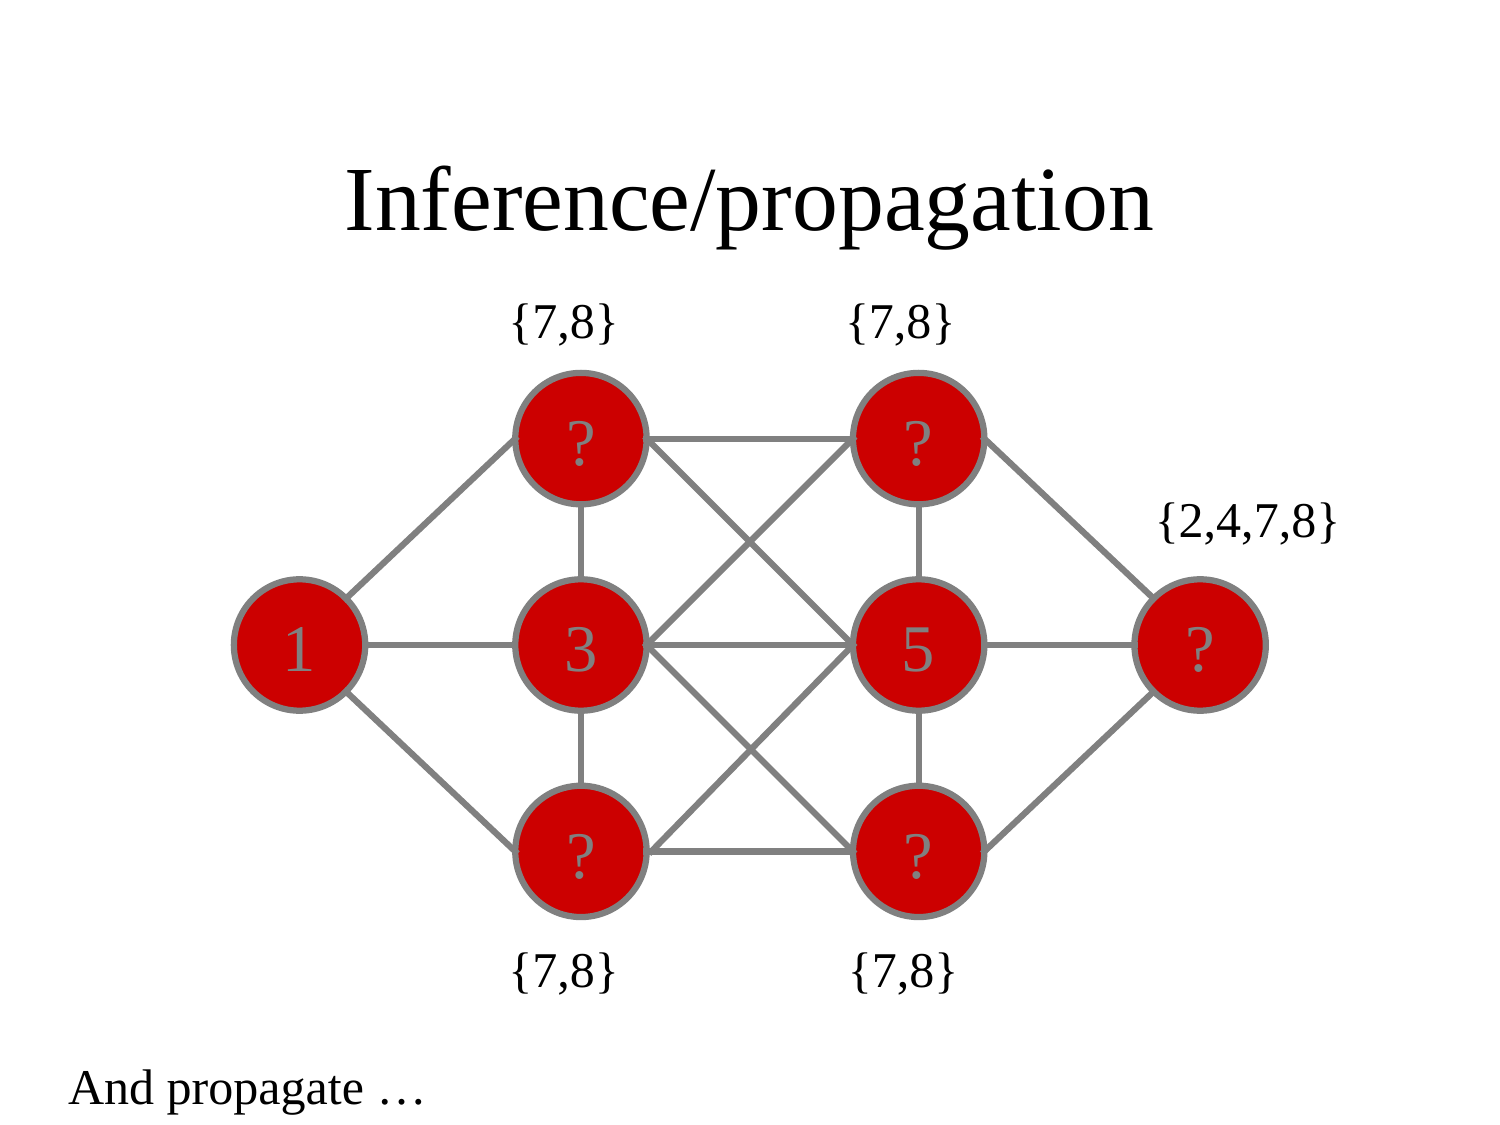

# Inference/propagation
{7,8}
{7,8}
?
?
1
3
5
?
?
?
{2,4,7,8}
{7,8}
{7,8}
And propagate …